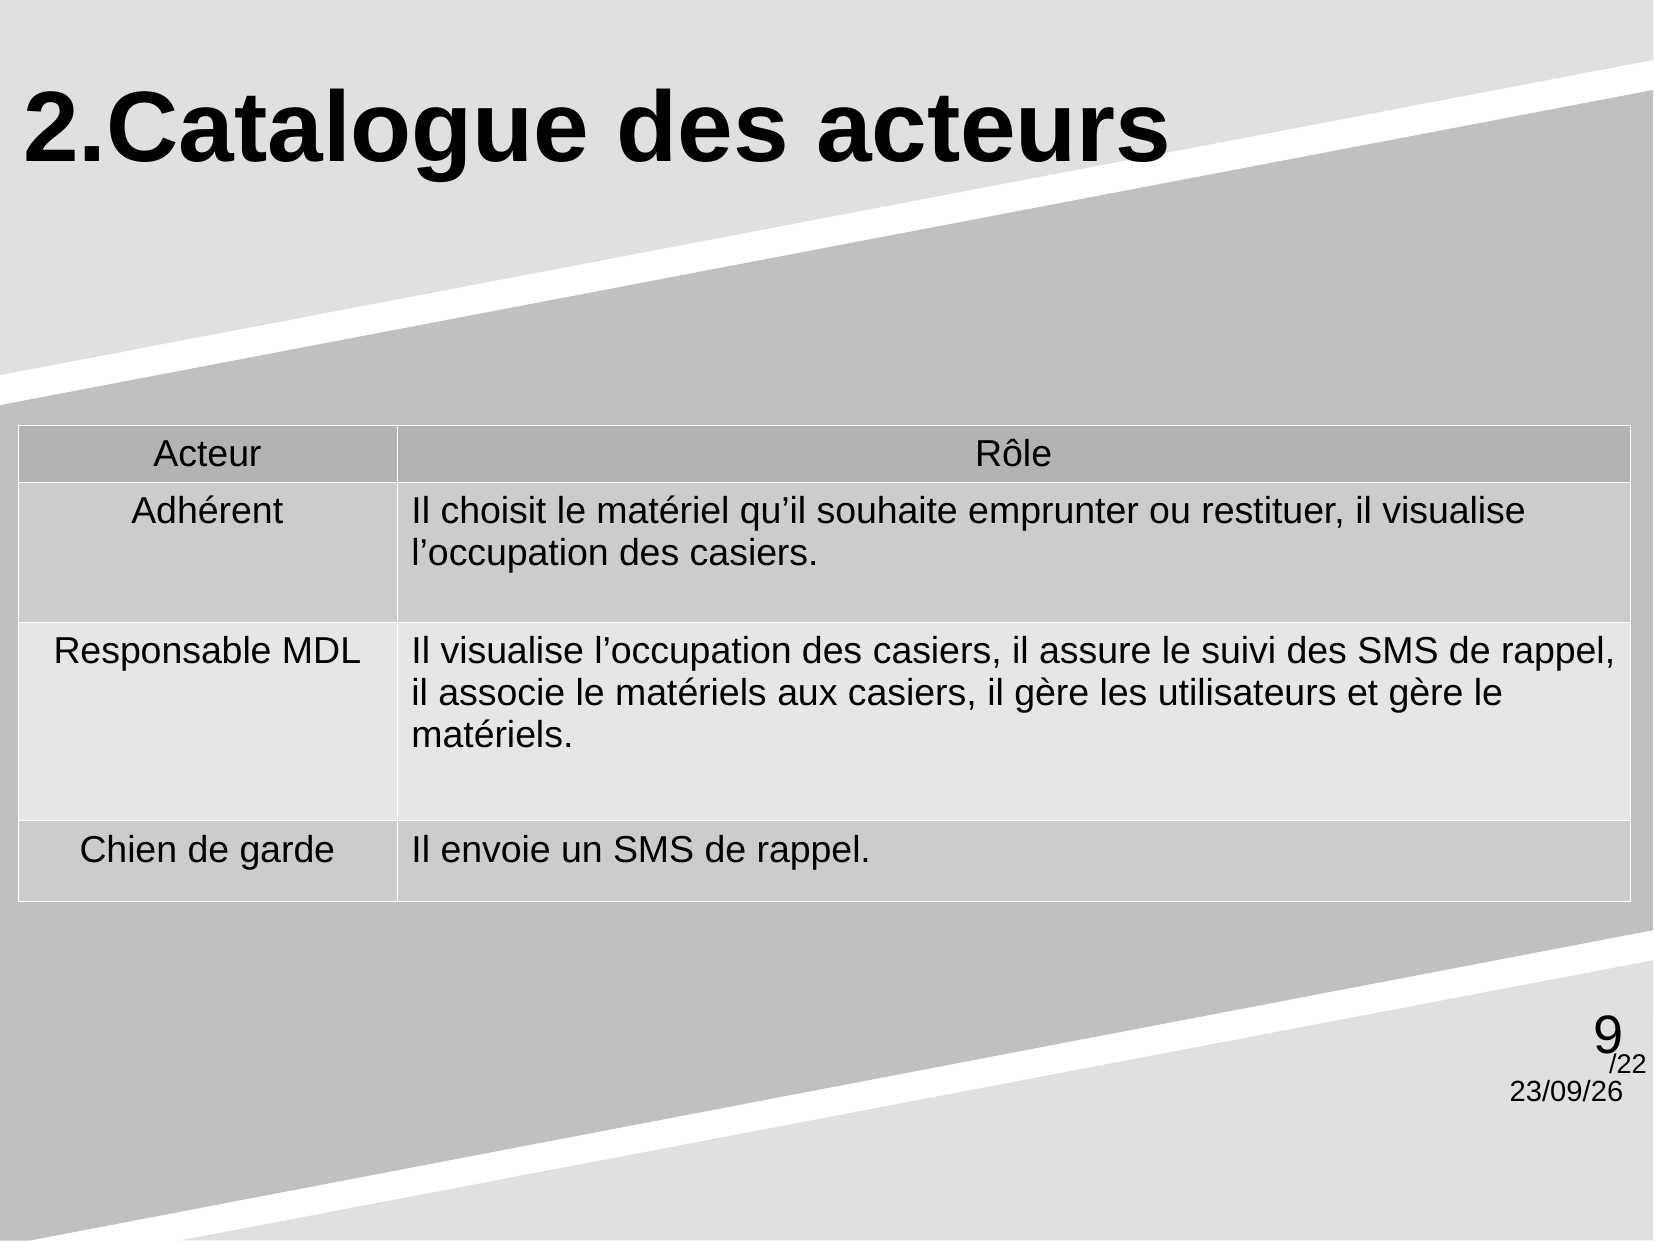

# 2.Catalogue des acteurs
| Acteur | Rôle |
| --- | --- |
| Adhérent | Il choisit le matériel qu’il souhaite emprunter ou restituer, il visualise l’occupation des casiers. |
| Responsable MDL | Il visualise l’occupation des casiers, il assure le suivi des SMS de rappel, il associe le matériels aux casiers, il gère les utilisateurs et gère le matériels. |
| Chien de garde | Il envoie un SMS de rappel. |
9
/22